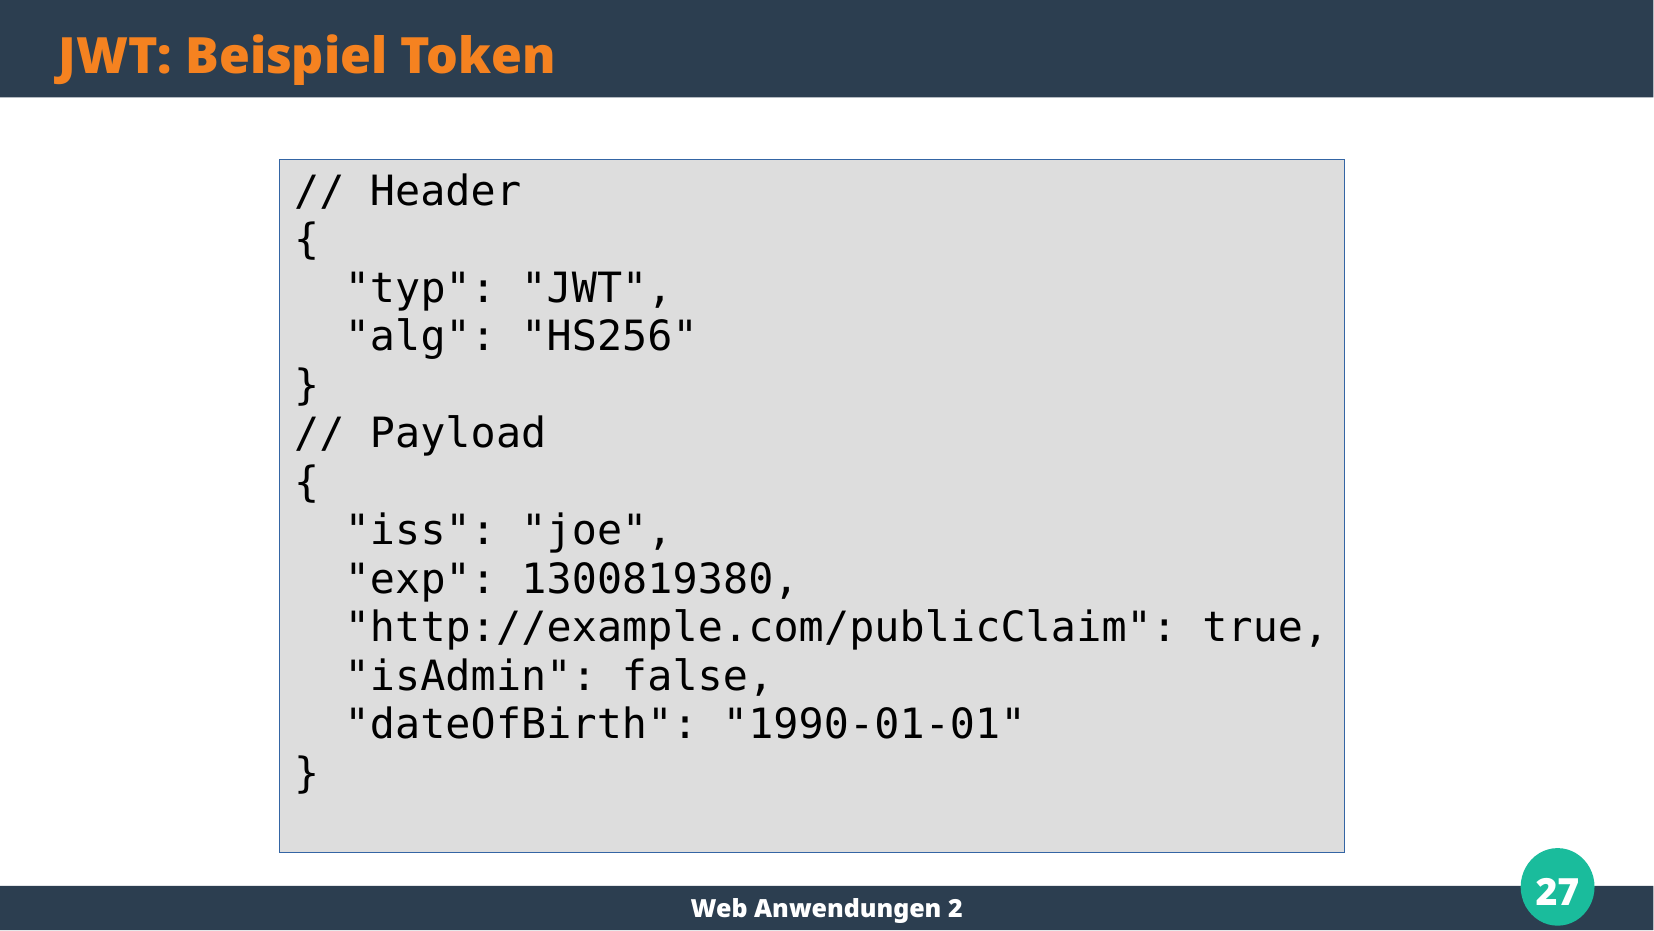

# JWT: Beispiel Token
// Header
{
 "typ": "JWT",
 "alg": "HS256"
}
// Payload
{
 "iss": "joe",
 "exp": 1300819380,
 "http://example.com/publicClaim": true,
 "isAdmin": false,
 "dateOfBirth": "1990-01-01"
}
27